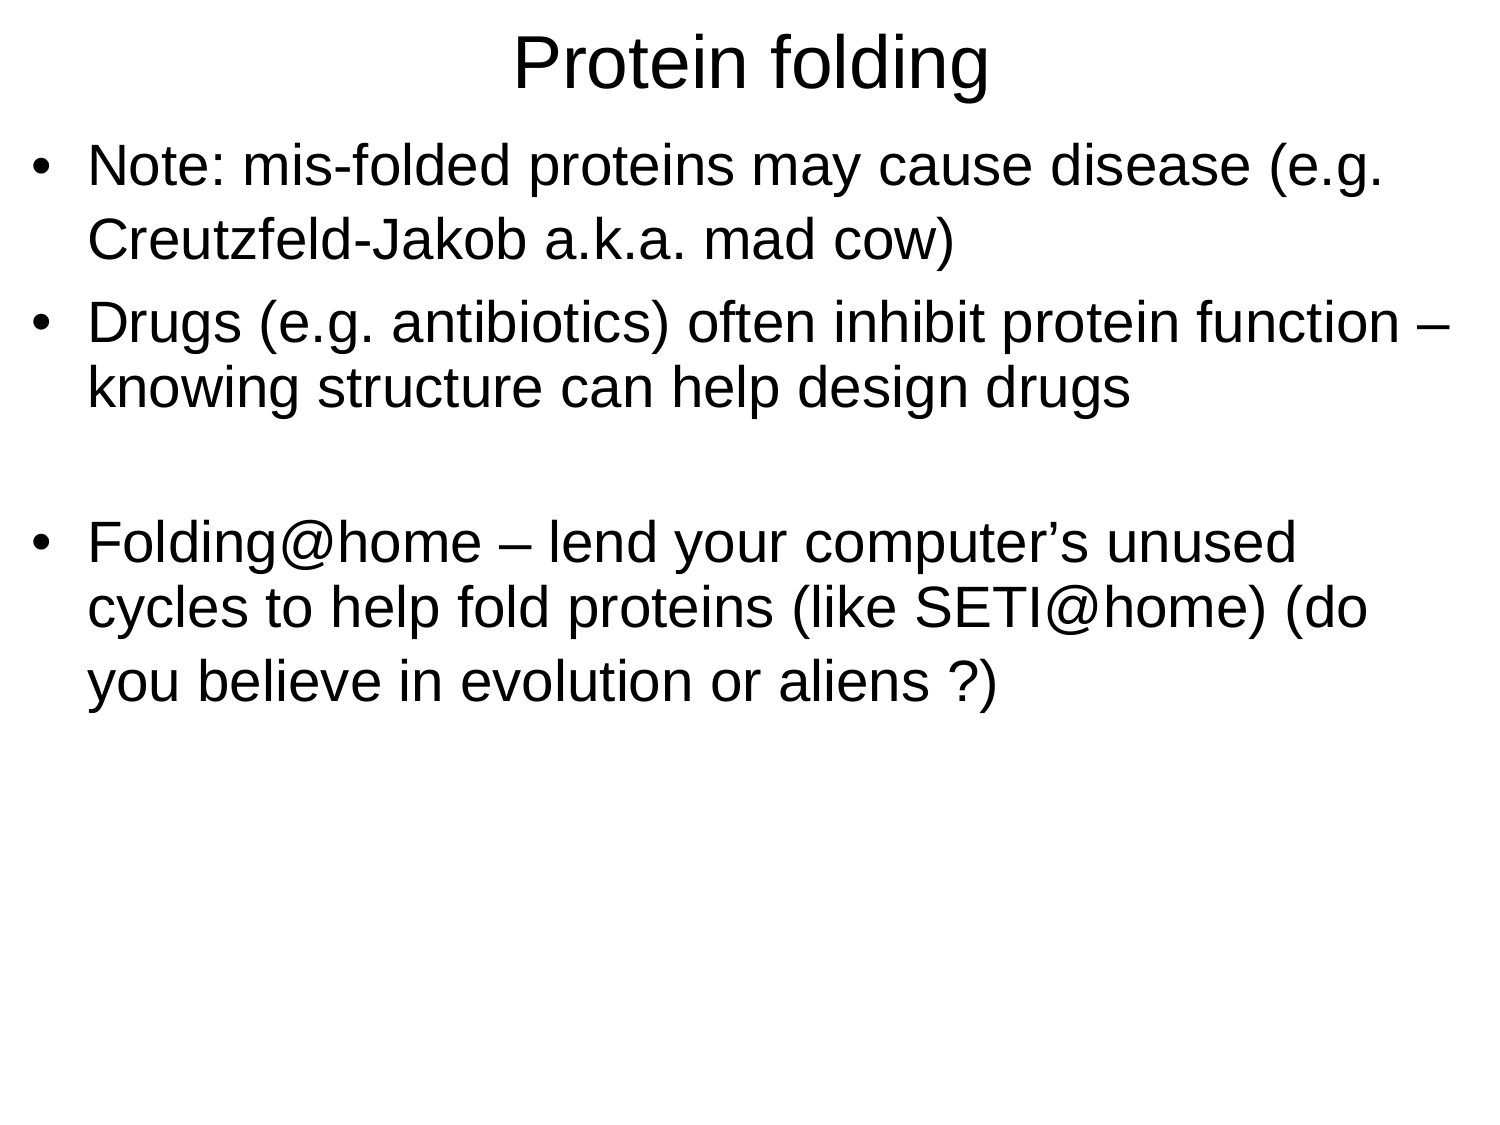

# Protein folding
Note: mis-folded proteins may cause disease (e.g. Creutzfeld-Jakob a.k.a. mad cow)‏
Drugs (e.g. antibiotics) often inhibit protein function – knowing structure can help design drugs
Folding@home – lend your computer’s unused cycles to help fold proteins (like SETI@home) (do you believe in evolution or aliens ?)‏